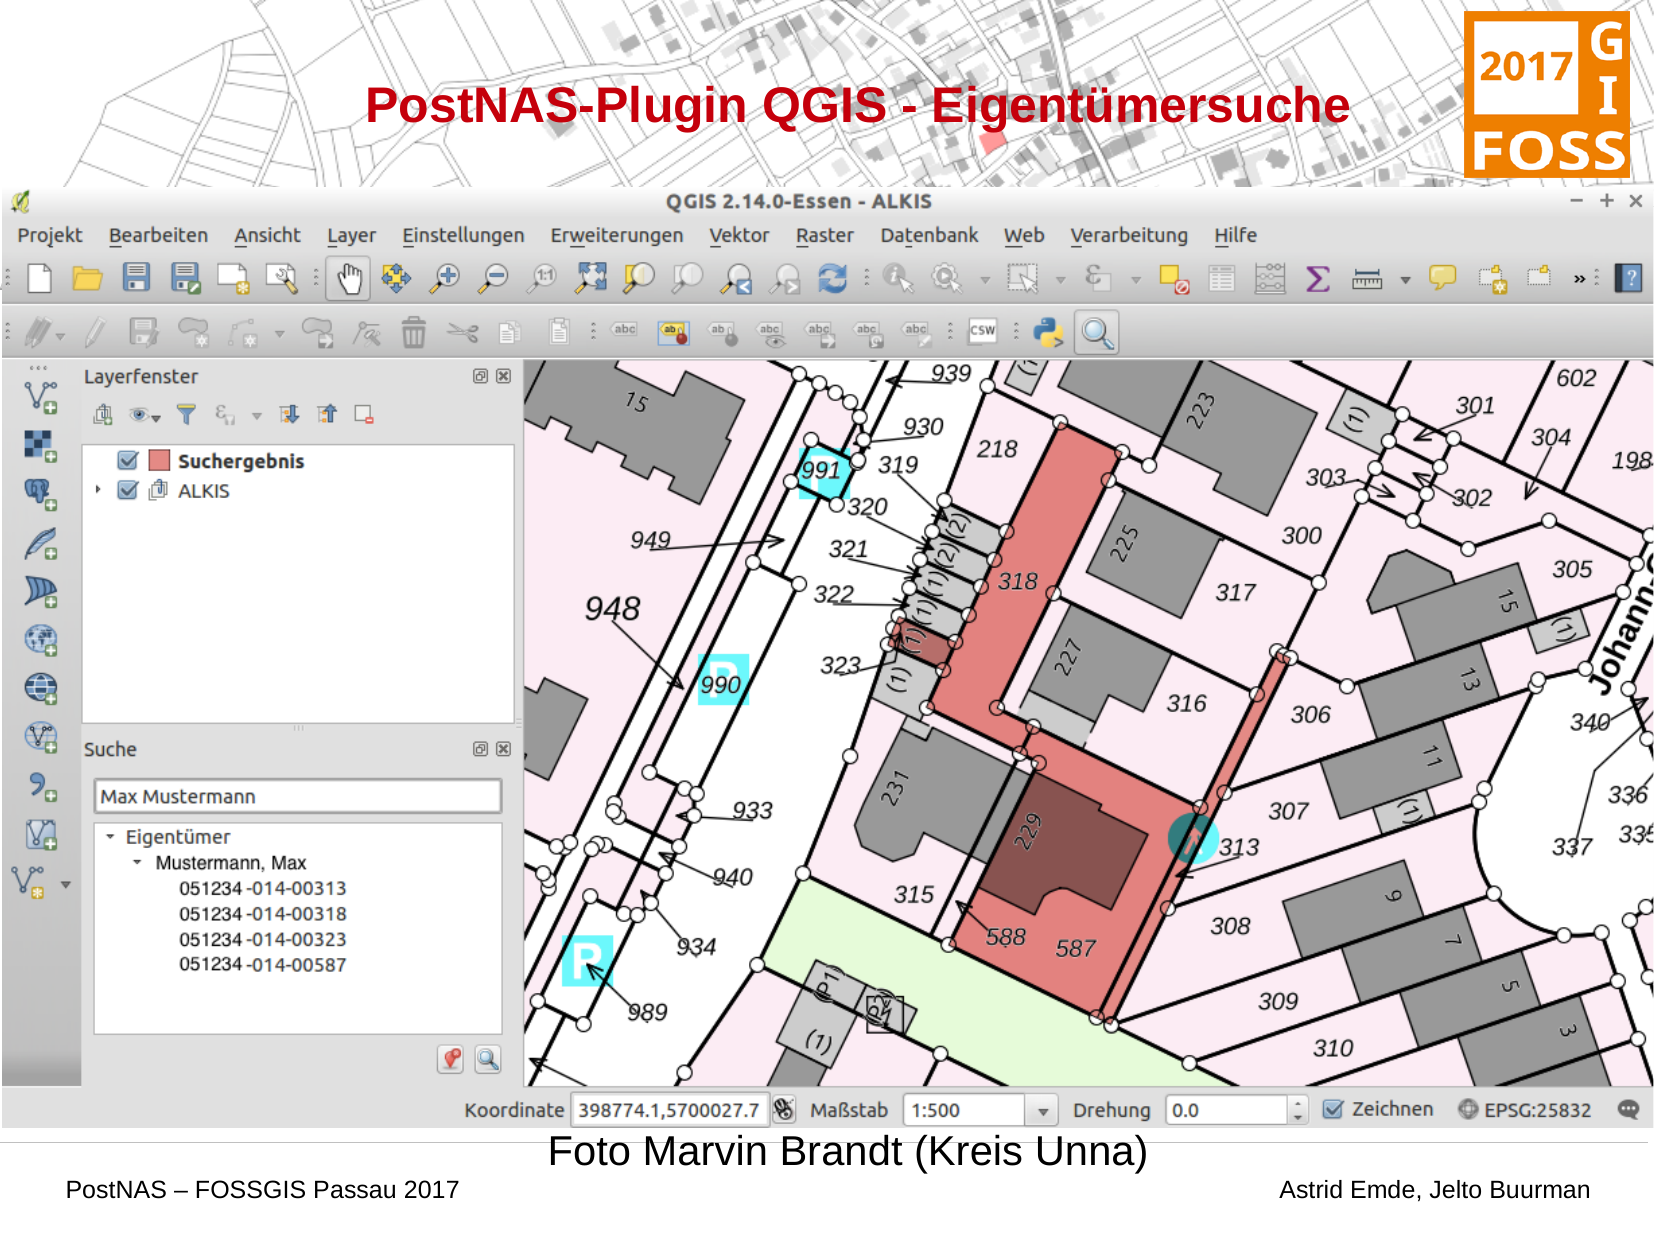

PostNAS-Plugin QGIS - Eigentümersuche
 Foto Marvin Brandt (Kreis Unna)